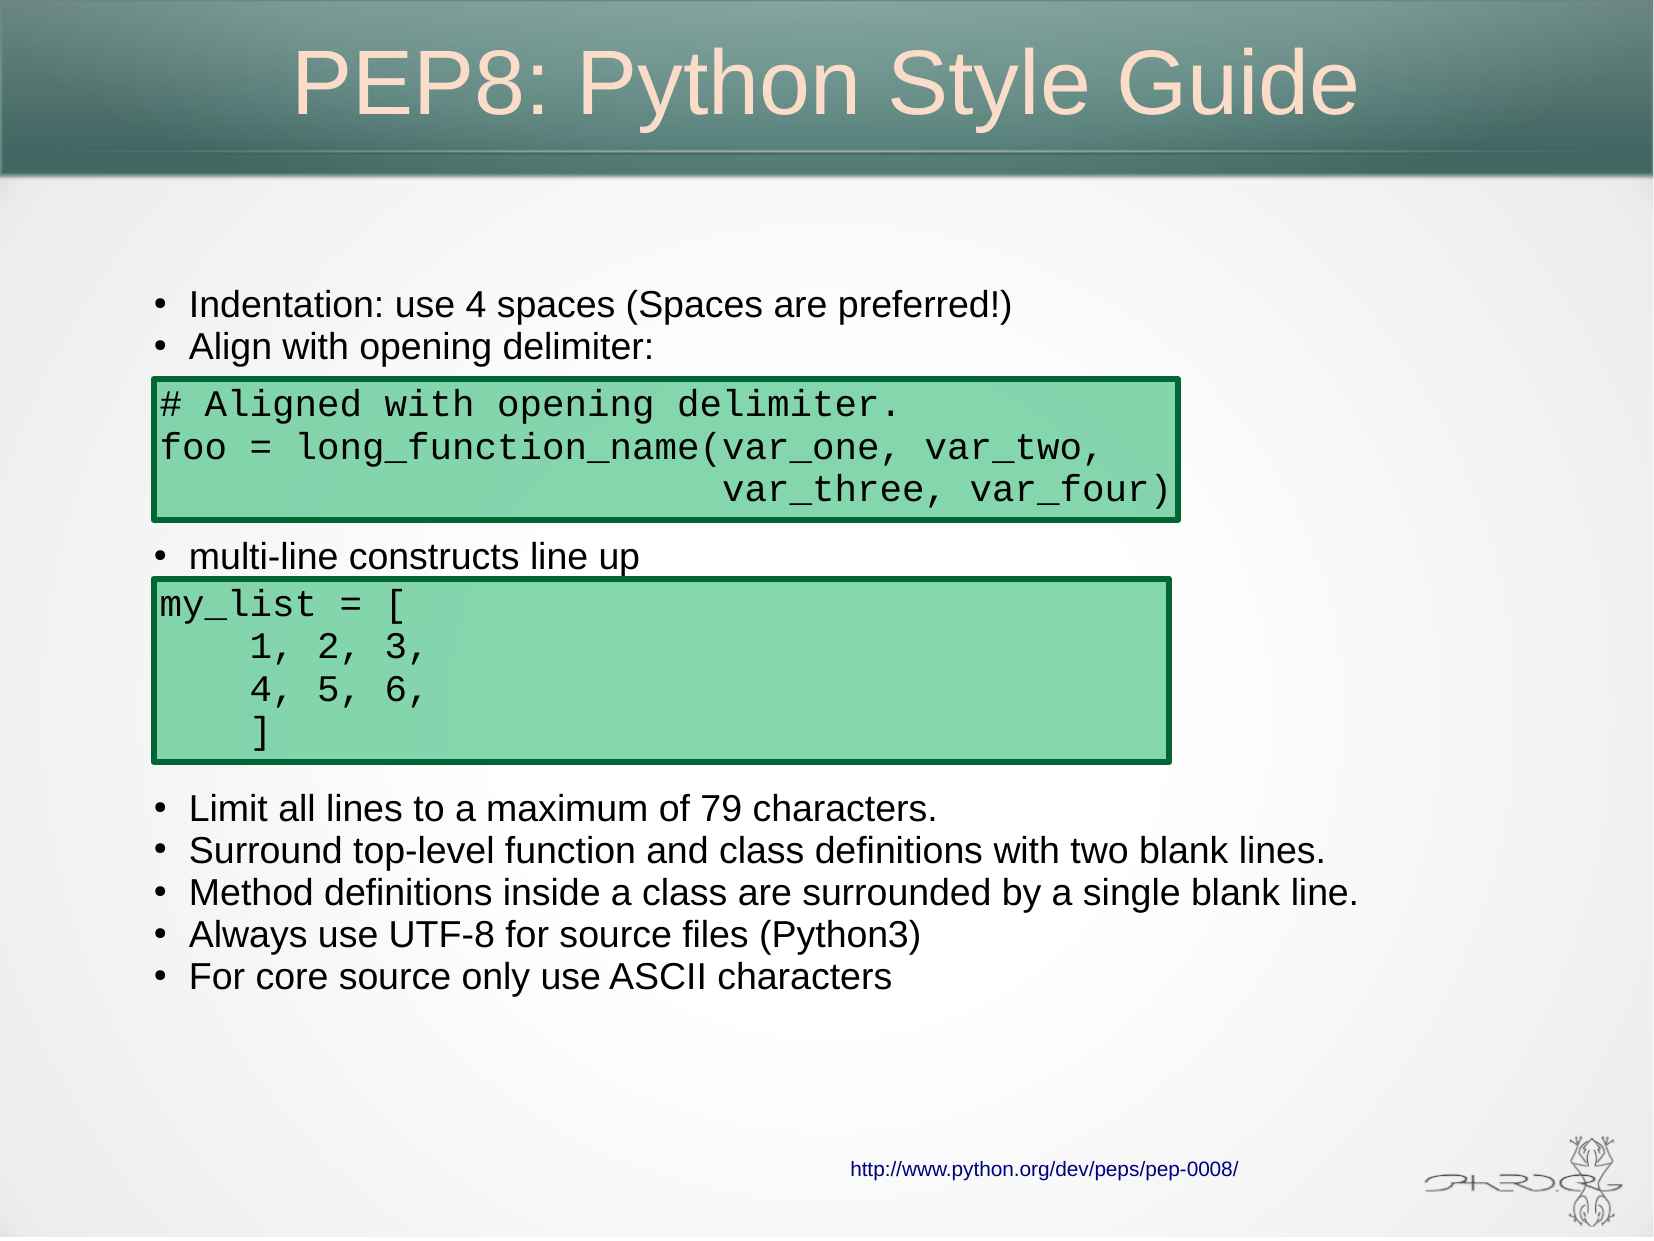

# PEP8: Python Style Guide
Indentation: use 4 spaces (Spaces are preferred!)
Align with opening delimiter:
multi-line constructs line up
Limit all lines to a maximum of 79 characters.
Surround top-level function and class definitions with two blank lines.
Method definitions inside a class are surrounded by a single blank line.
Always use UTF-8 for source files (Python3)
For core source only use ASCII characters
# Aligned with opening delimiter.
foo = long_function_name(var_one, var_two,
 var_three, var_four)
my_list = [
 1, 2, 3,
 4, 5, 6,
 ]
http://www.python.org/dev/peps/pep-0008/